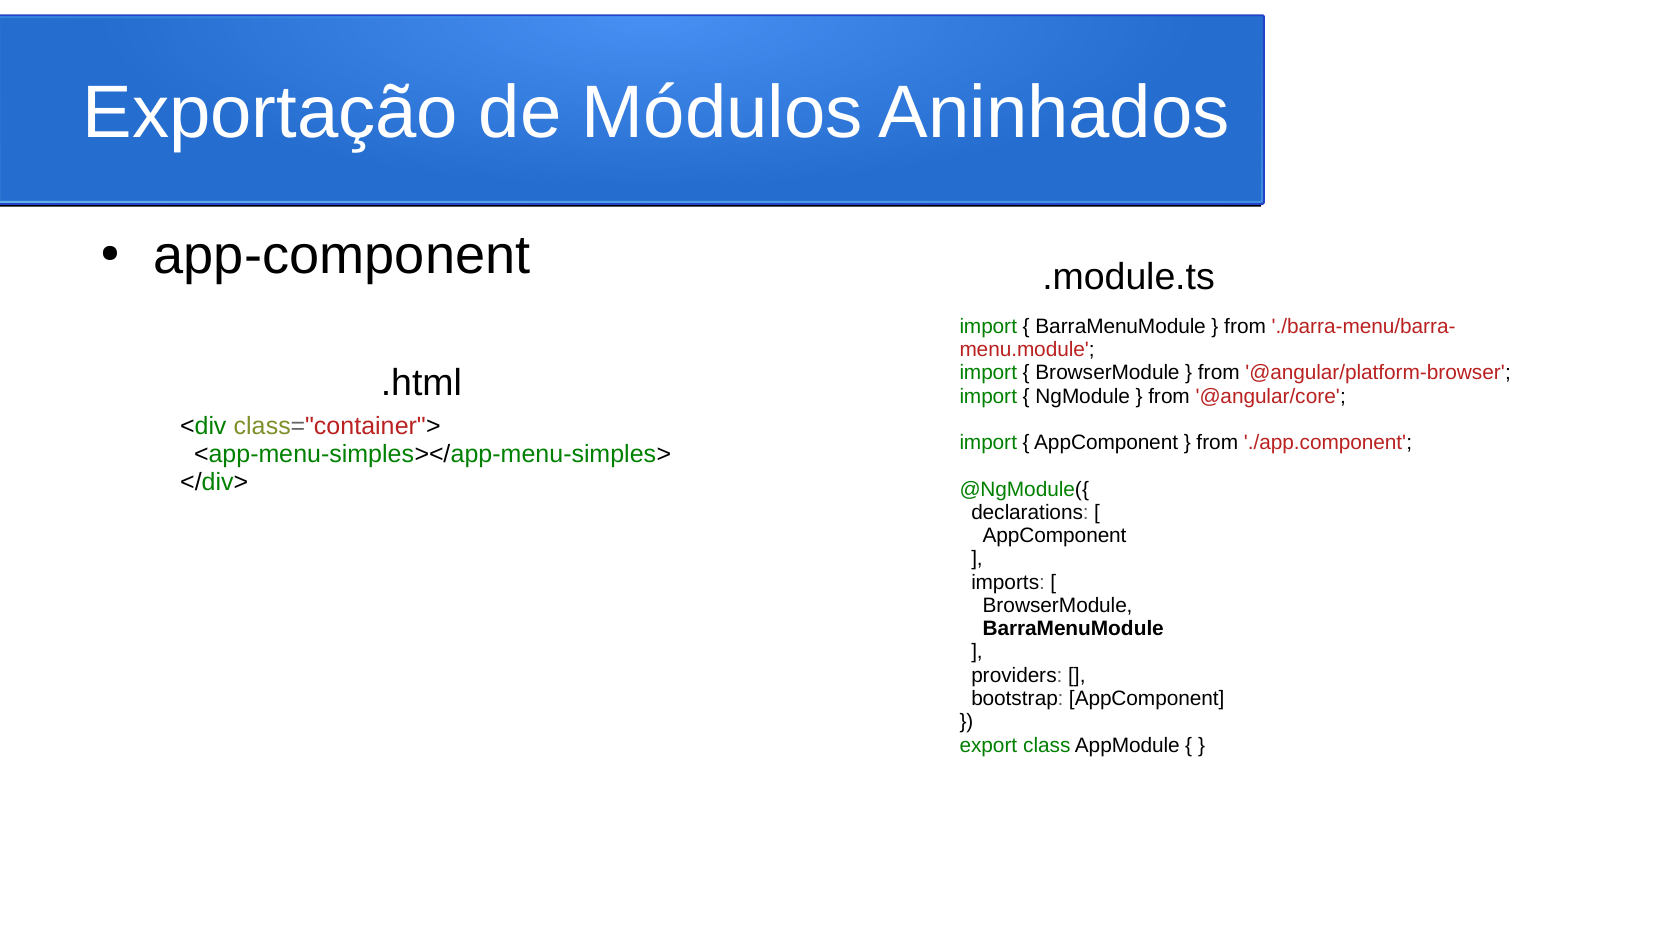

# Exportação de Módulos Aninhados
app-component
.module.ts
import { BarraMenuModule } from './barra-menu/barra-menu.module';
import { BrowserModule } from '@angular/platform-browser';
import { NgModule } from '@angular/core';
import { AppComponent } from './app.component';
@NgModule({
 declarations: [
 AppComponent
 ],
 imports: [
 BrowserModule,
 BarraMenuModule
 ],
 providers: [],
 bootstrap: [AppComponent]
})
export class AppModule { }
.html
<div class="container">
 <app-menu-simples></app-menu-simples>
</div>